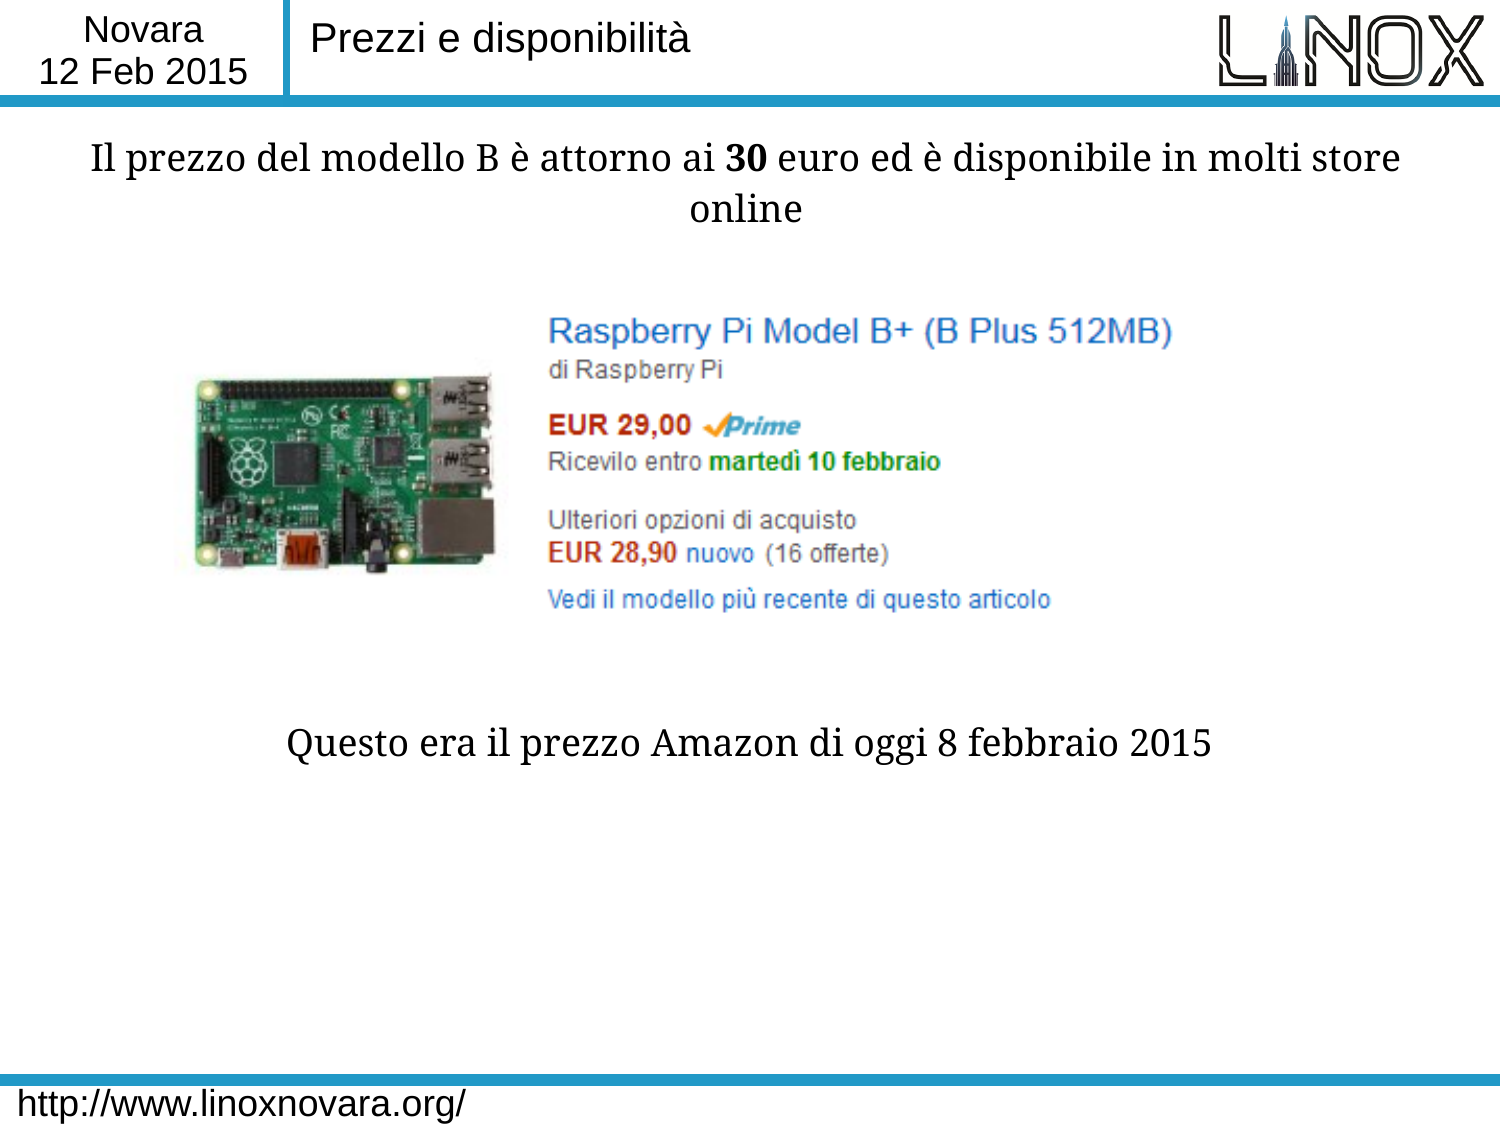

# Prezzi e disponibilità
Il prezzo del modello B è attorno ai 30 euro ed è disponibile in molti store online
Questo era il prezzo Amazon di oggi 8 febbraio 2015